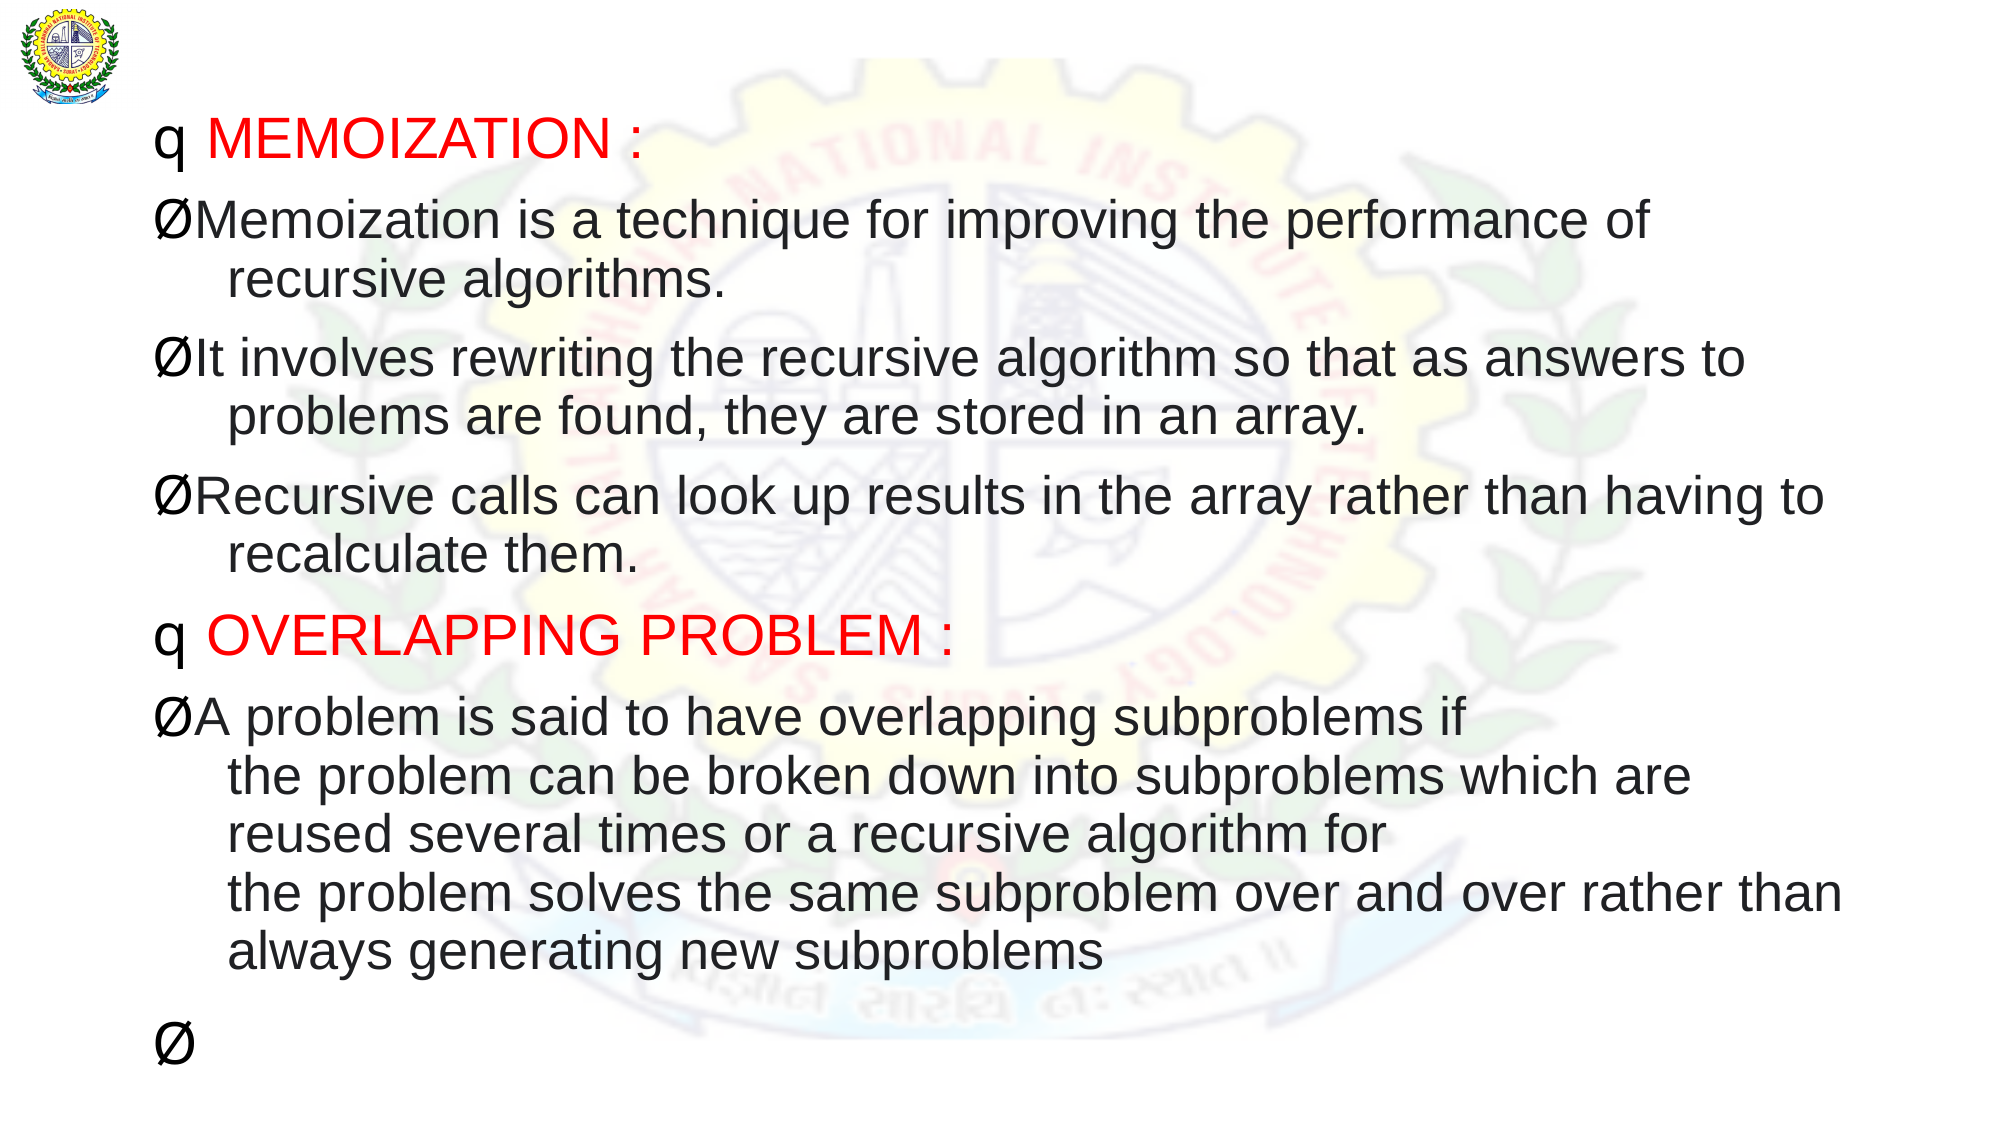

# MEMOIZATION :
Memoization is a technique for improving the performance of recursive algorithms.
It involves rewriting the recursive algorithm so that as answers to problems are found, they are stored in an array.
Recursive calls can look up results in the array rather than having to recalculate them.
 OVERLAPPING PROBLEM :
A problem is said to have overlapping subproblems if the problem can be broken down into subproblems which are reused several times or a recursive algorithm for the problem solves the same subproblem over and over rather than always generating new subproblems